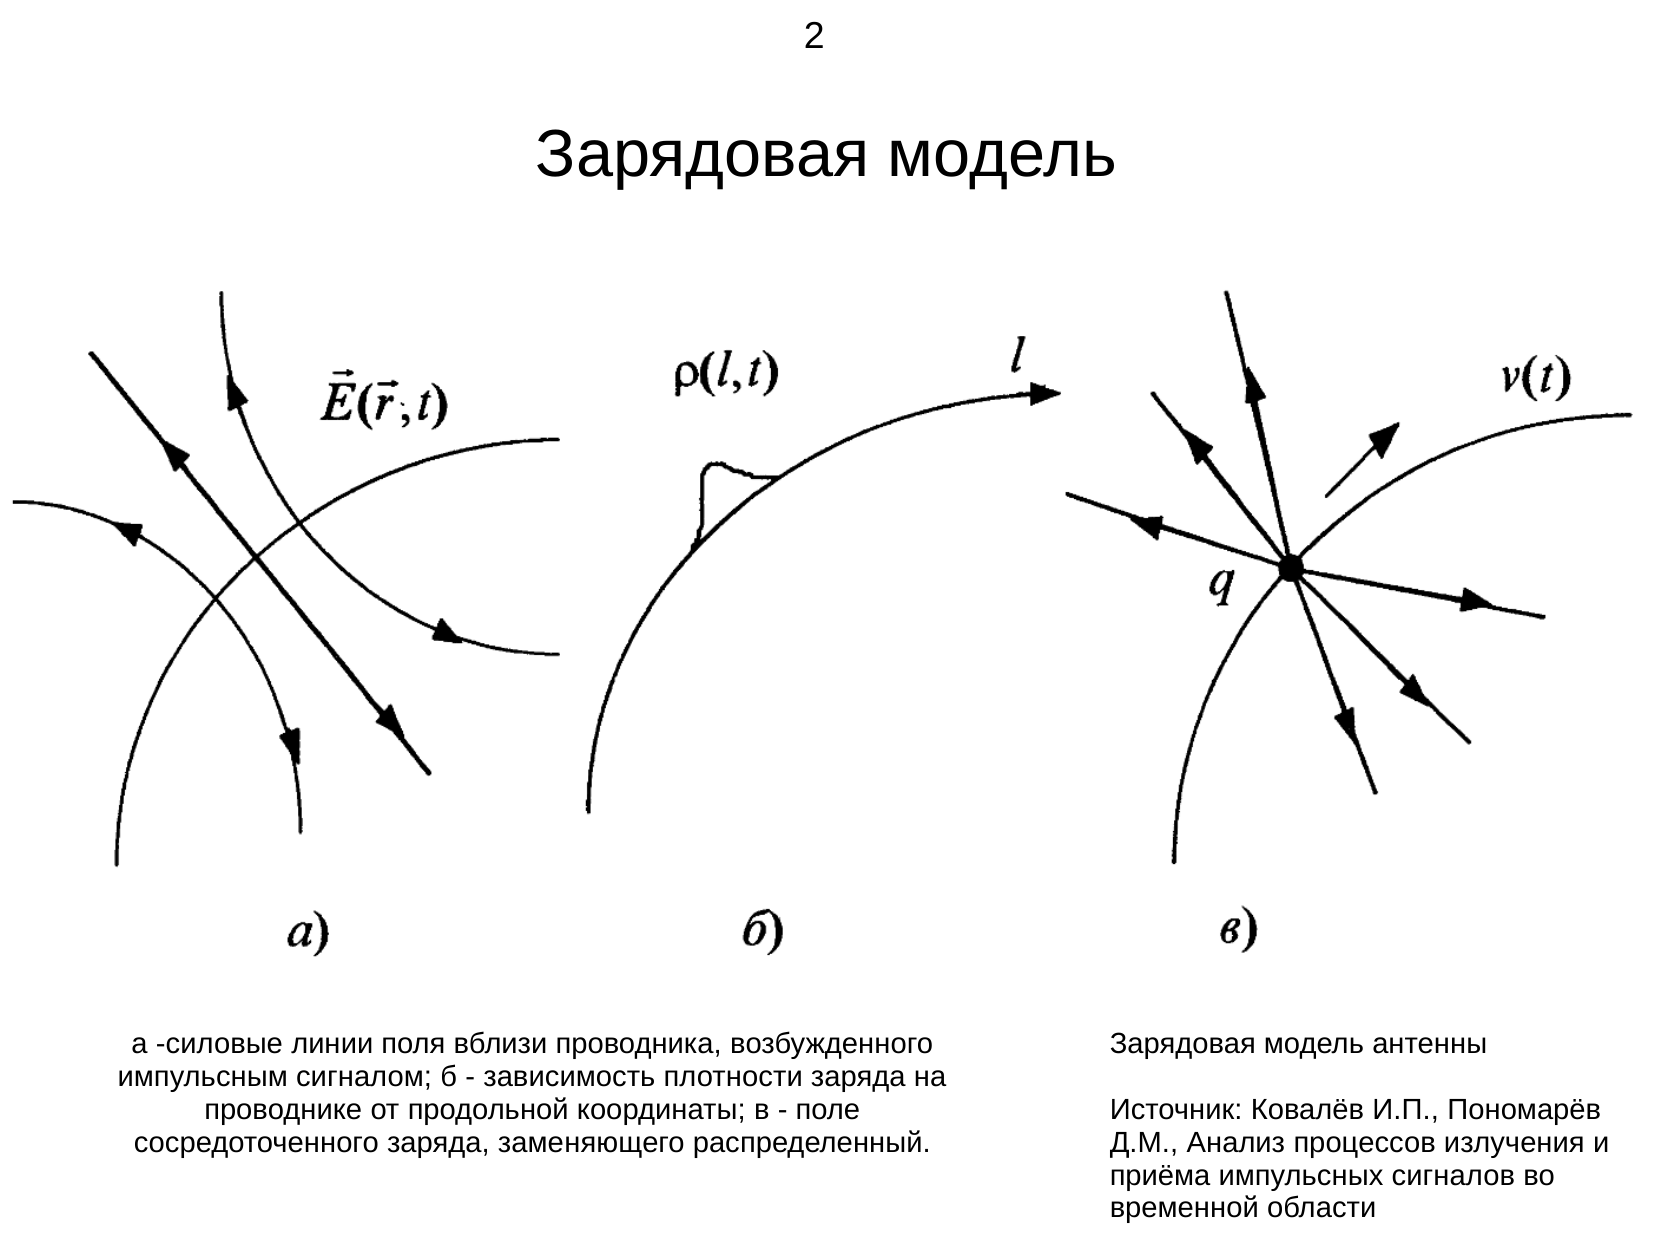

# Зарядовая модель
а -силовые линии поля вблизи проводника, возбужденного импульс­ным сигналом; б - зависимость плотности заряда на проводнике от продольной координаты; в - поле сосредоточенного заряда, заме­няющего распределенный.
Зарядовая модель антенны
Источник: Ковалёв И.П., Пономарёв Д.М., Анализ процессов излучения и приёма импульсных сигналов во временной области